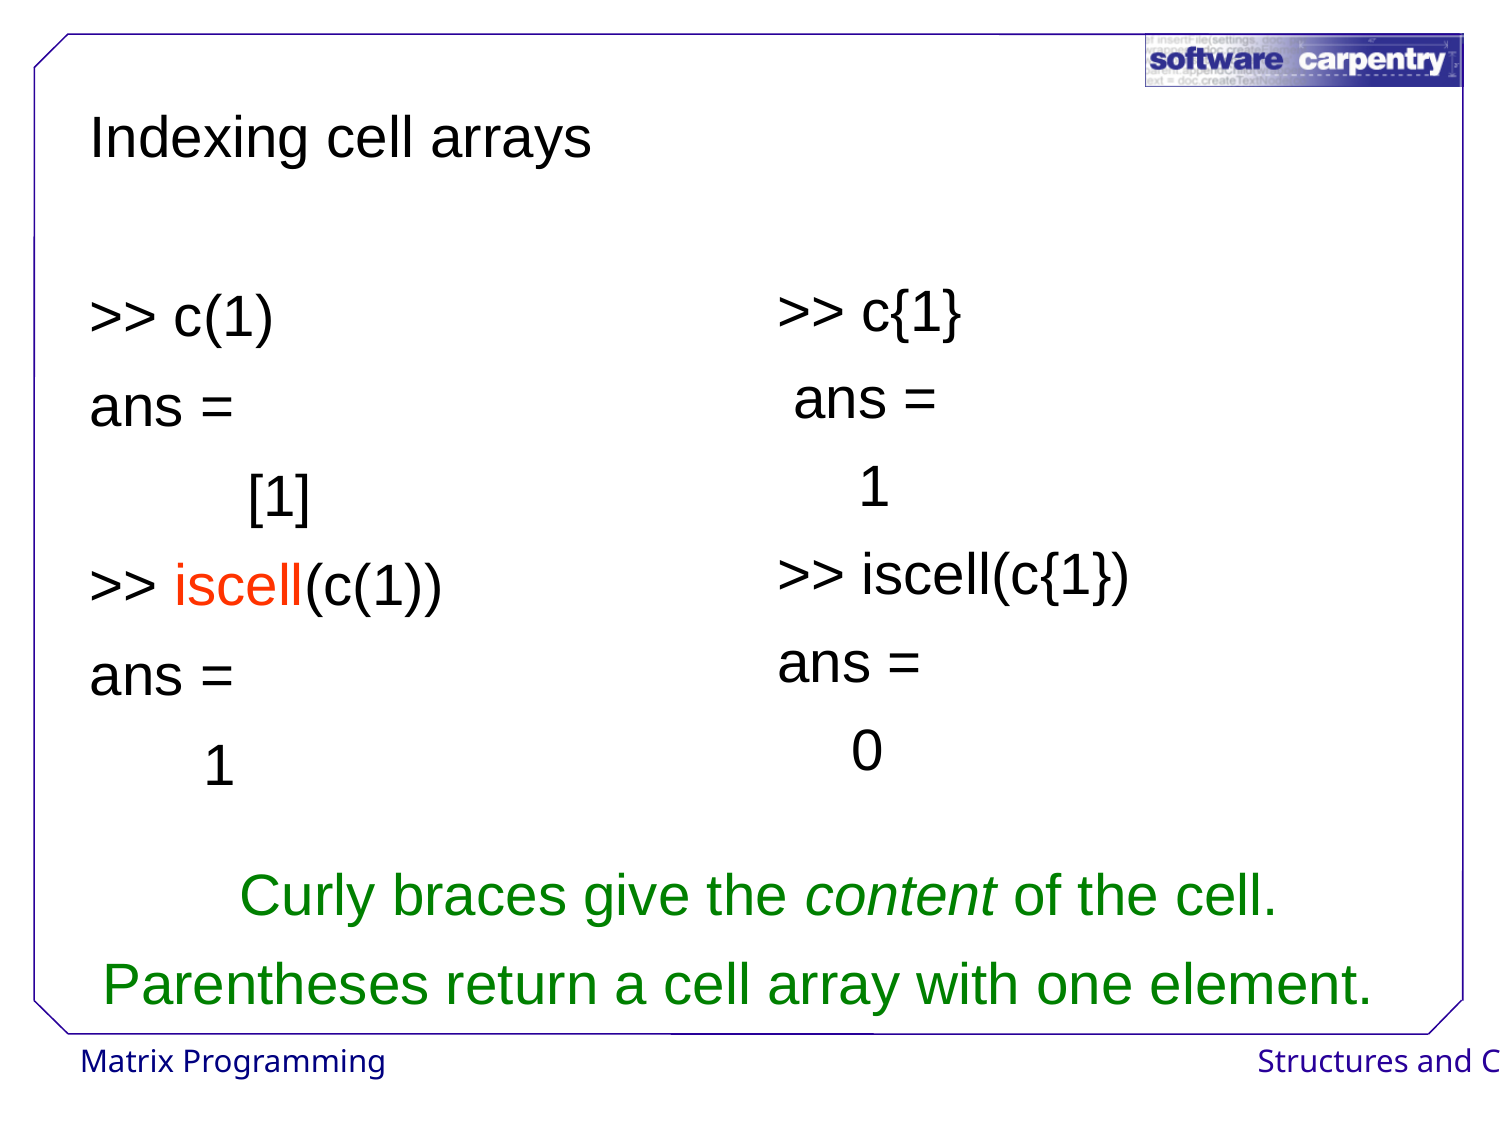

# Indexing cell arrays
>> c(1)
ans =
 	 [1]
>> iscell(c(1))
ans =
 1
>> c{1}
 ans =
 1
>> iscell(c{1})
ans =
	0
Curly braces give the content of the cell.
Parentheses return a cell array with one element.